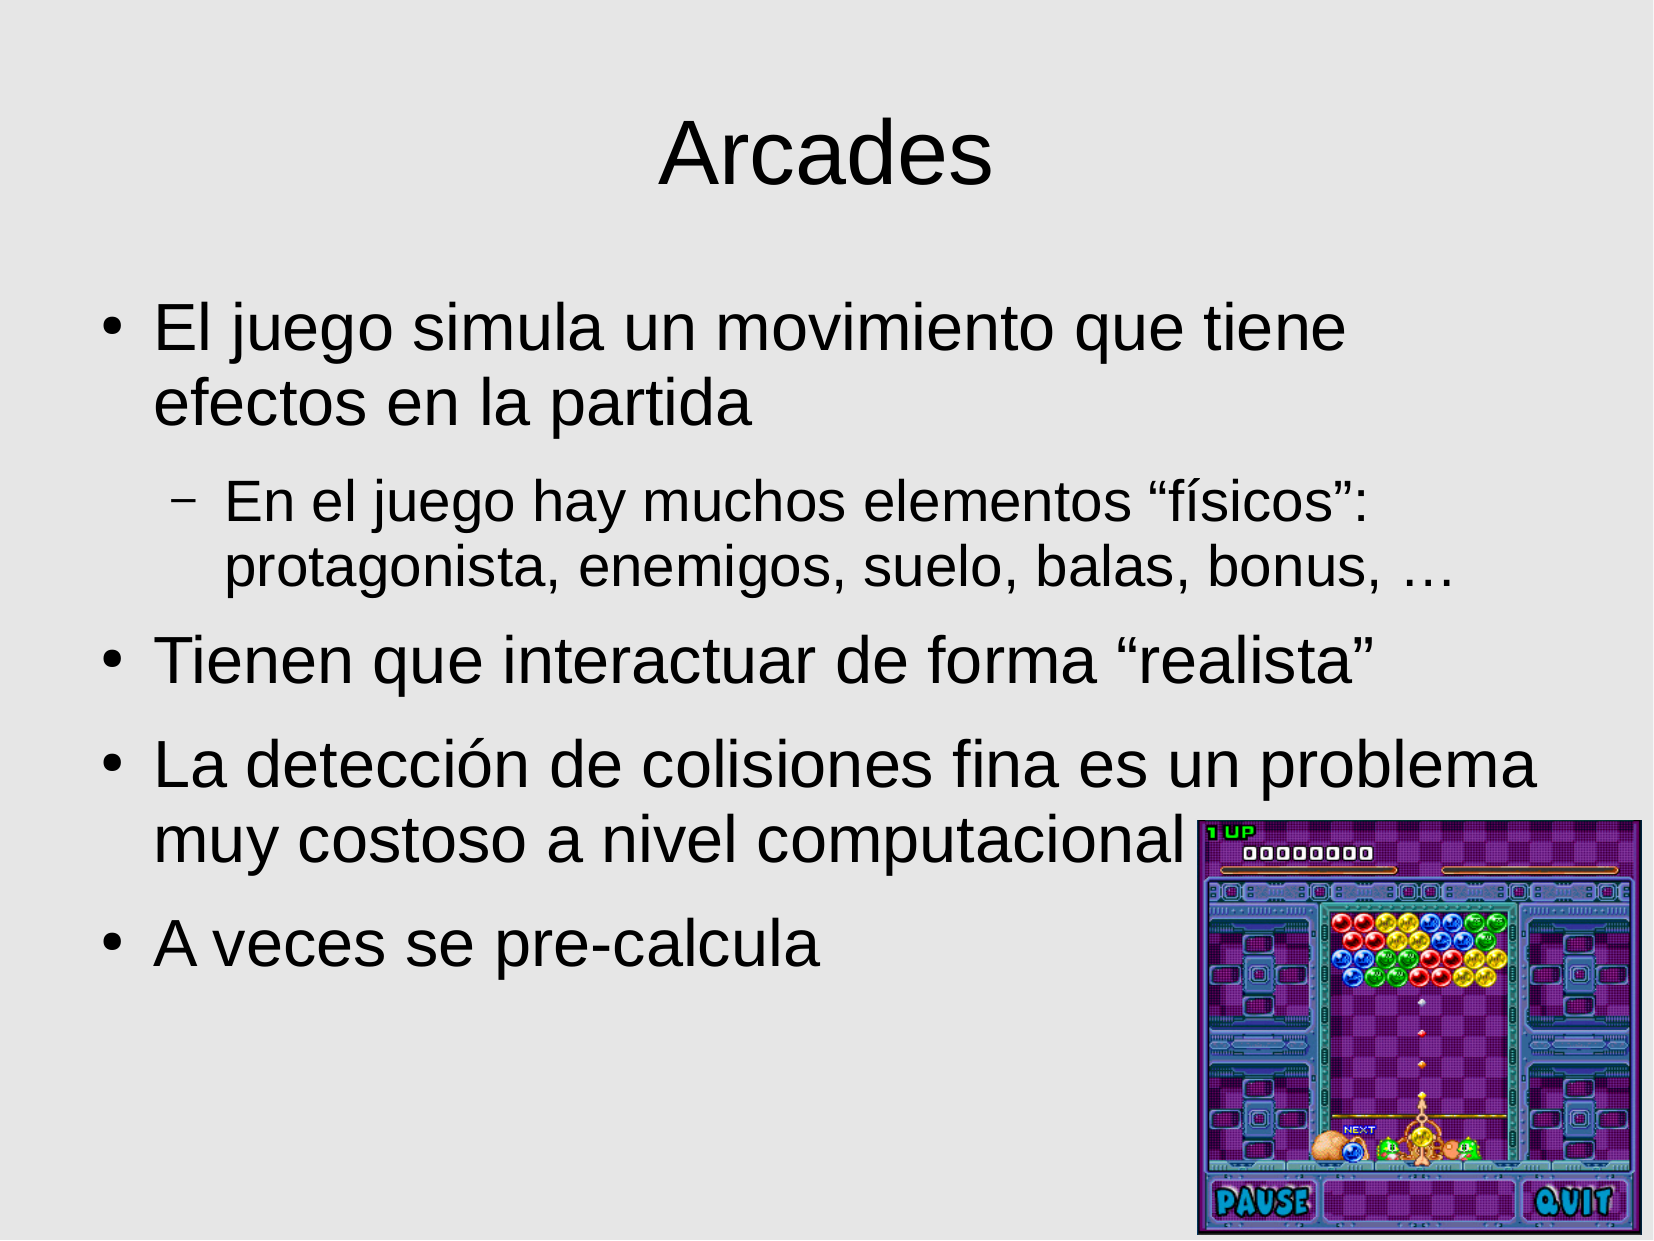

# Arcades
El juego simula un movimiento que tiene efectos en la partida
En el juego hay muchos elementos “físicos”: protagonista, enemigos, suelo, balas, bonus, …
Tienen que interactuar de forma “realista”
La detección de colisiones fina es un problema muy costoso a nivel computacional
A veces se pre-calcula